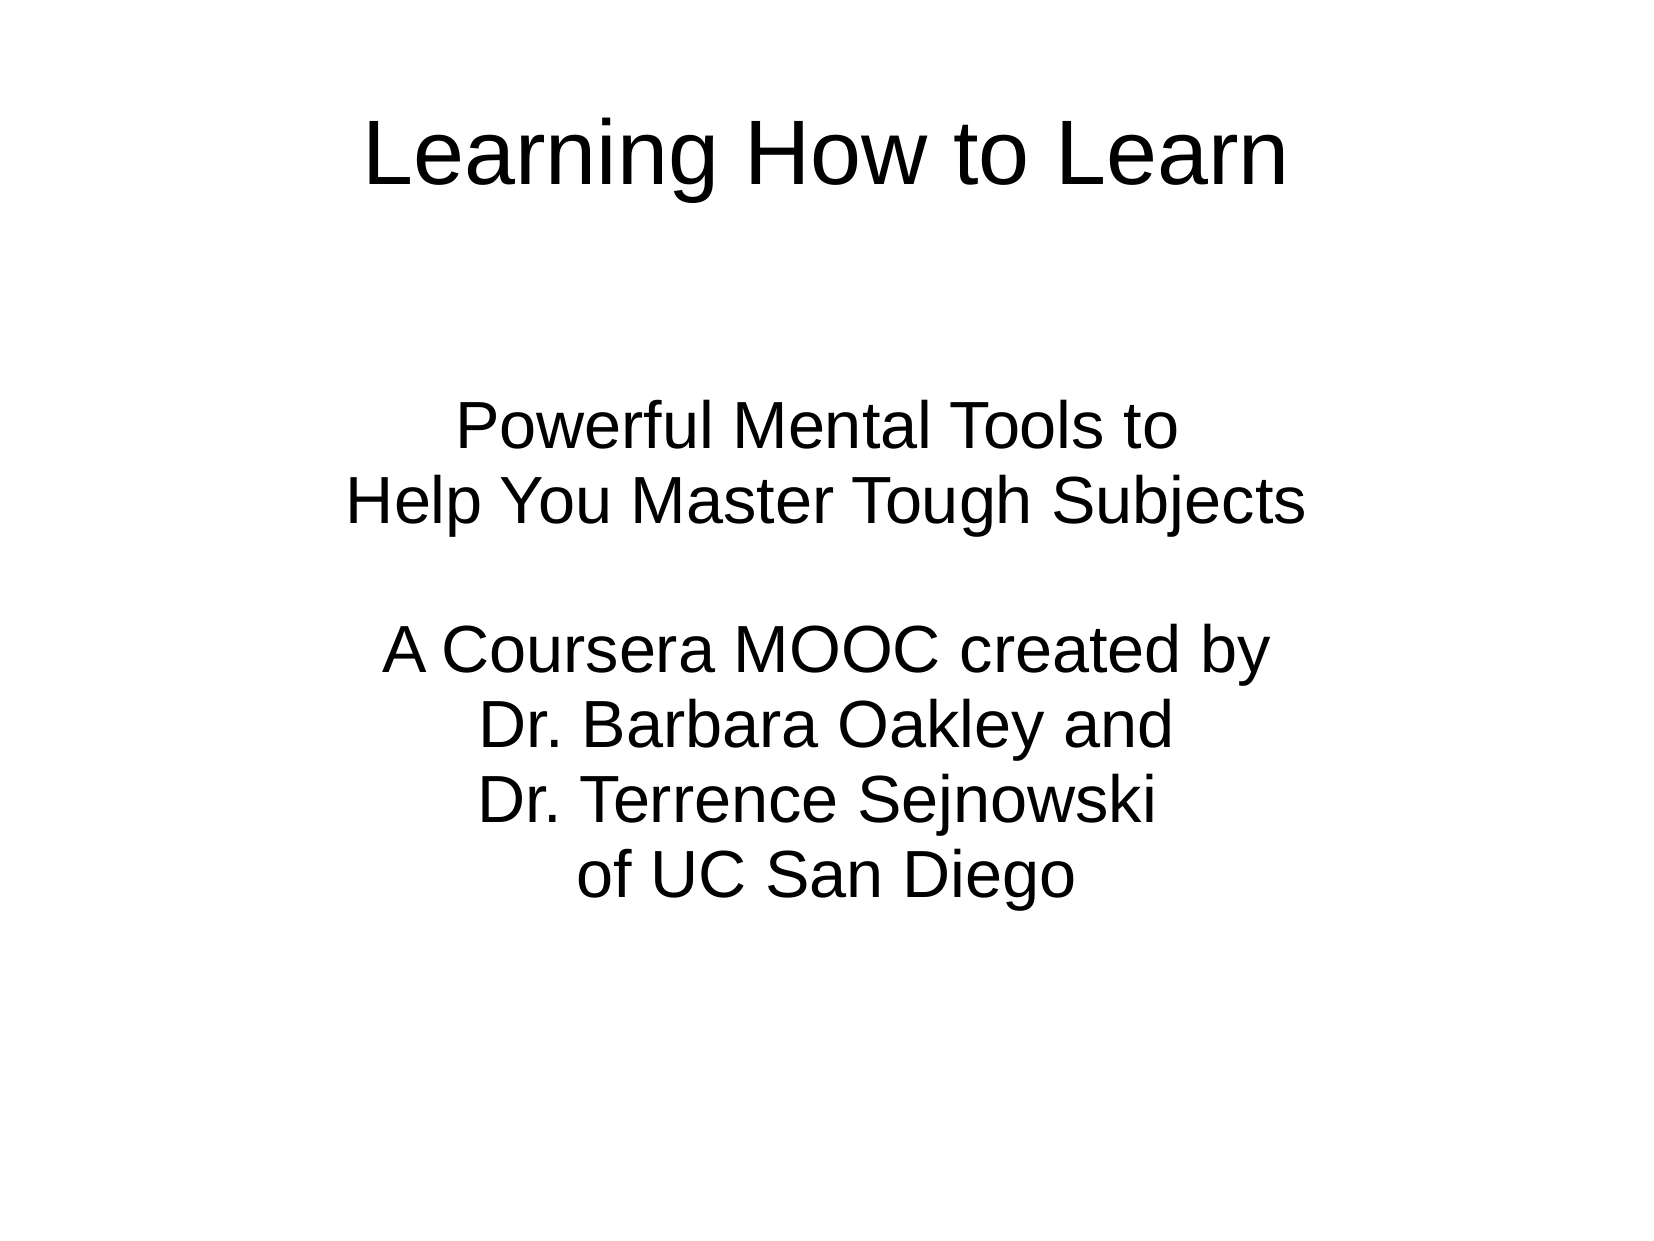

# Learning How to Learn
Powerful Mental Tools to
Help You Master Tough Subjects
A Coursera MOOC created by
 Dr. Barbara Oakley and
Dr. Terrence Sejnowski
of UC San Diego